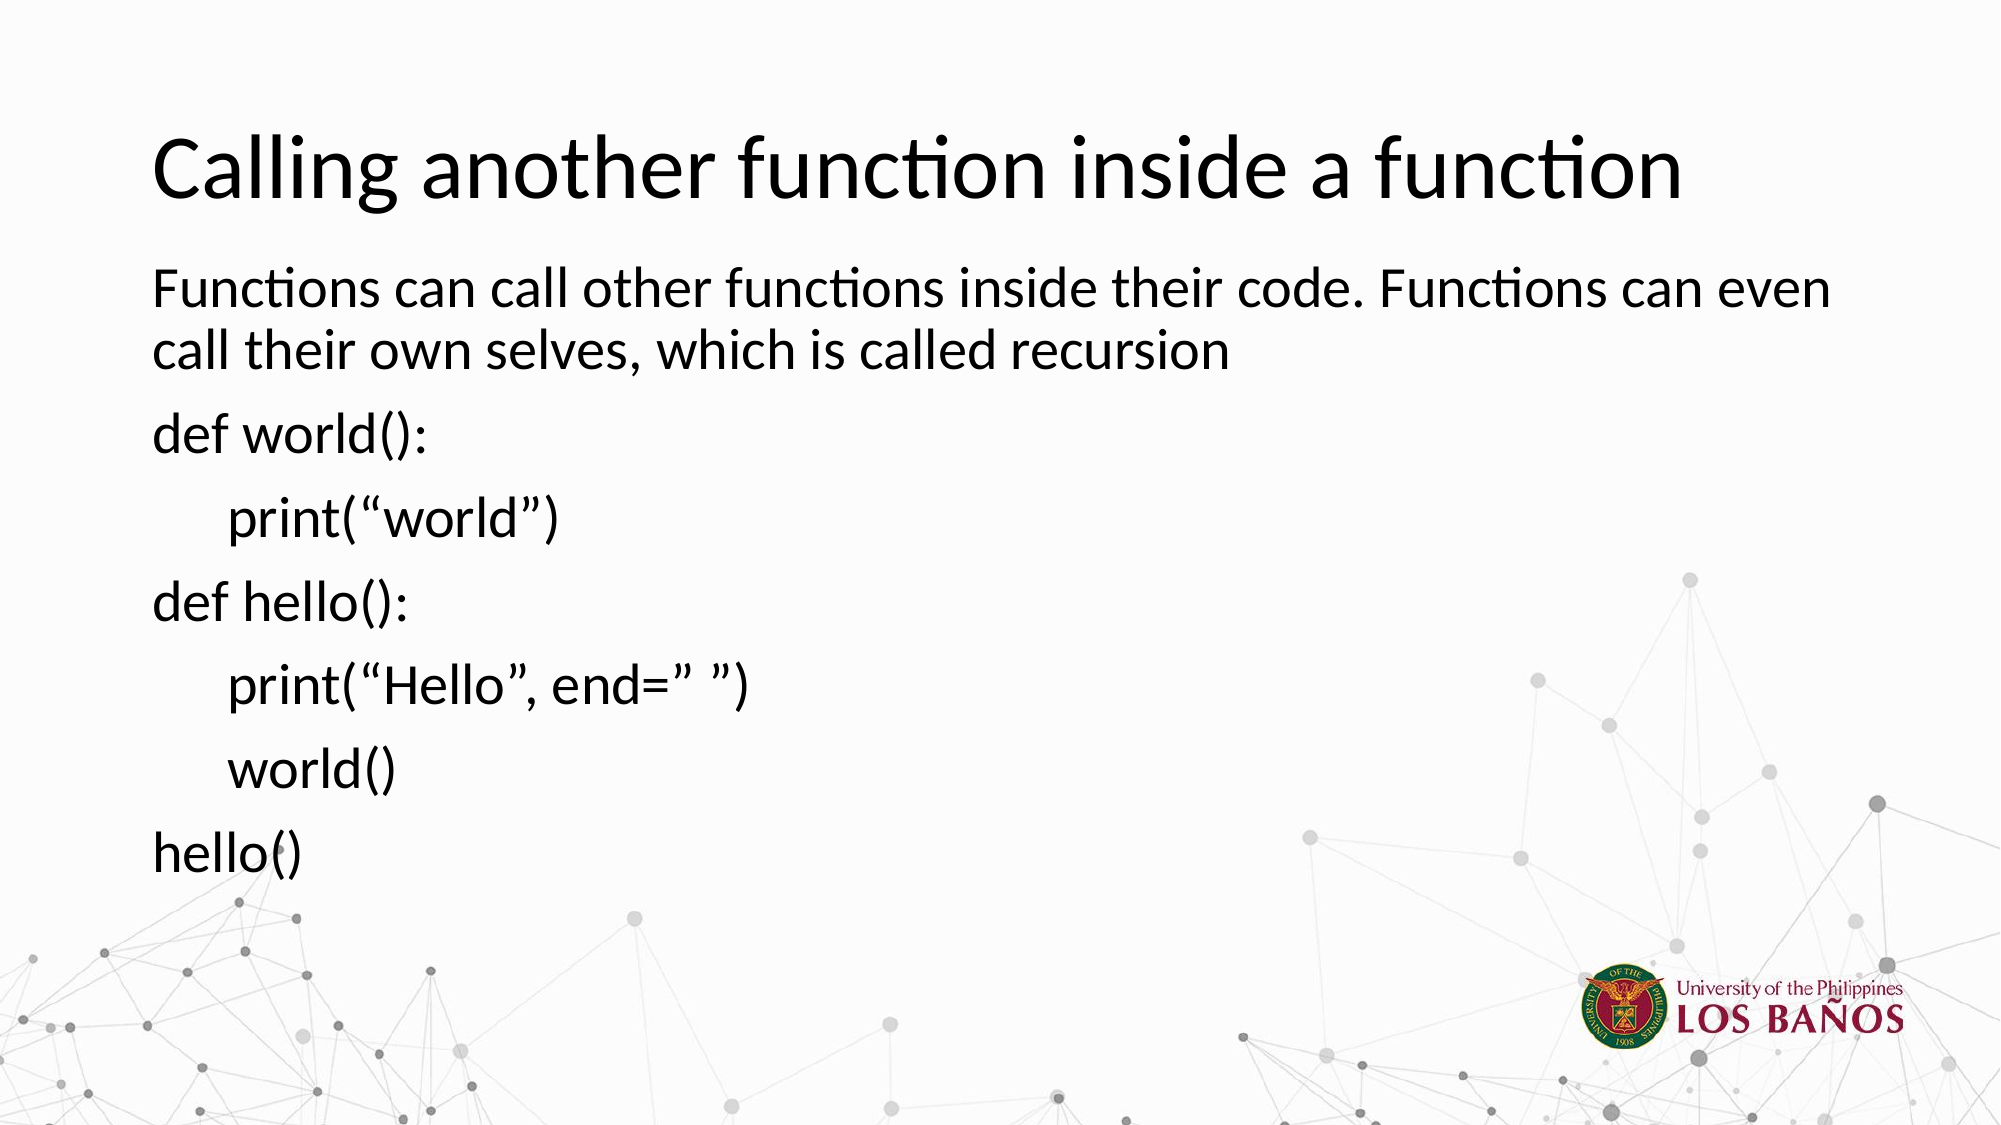

# Calling another function inside a function
Functions can call other functions inside their code. Functions can even call their own selves, which is called recursion
def world():
	print(“world”)
def hello():
	print(“Hello”, end=” ”)
	world()
hello()